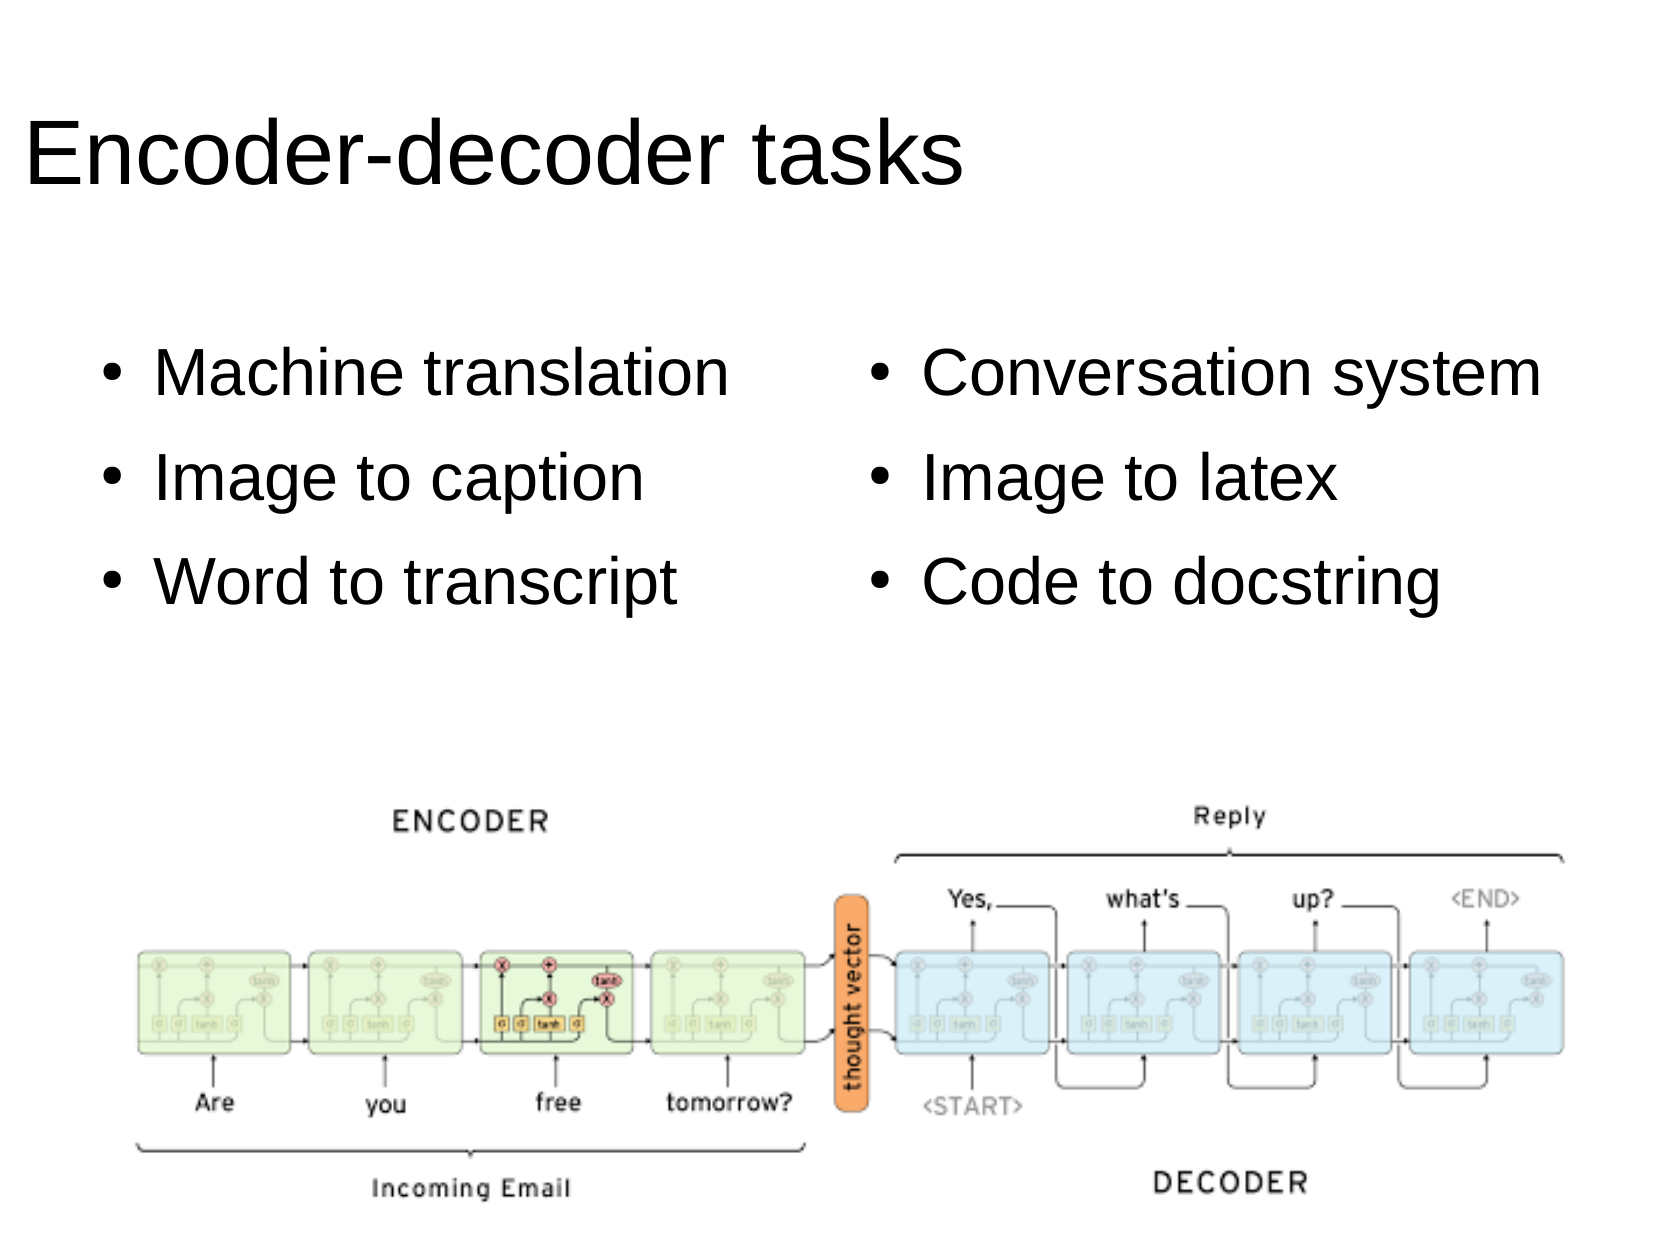

# Encoder-decoder tasks
Machine translation
Image to caption
Word to transcript
Conversation system
Image to latex
Code to docstring
10